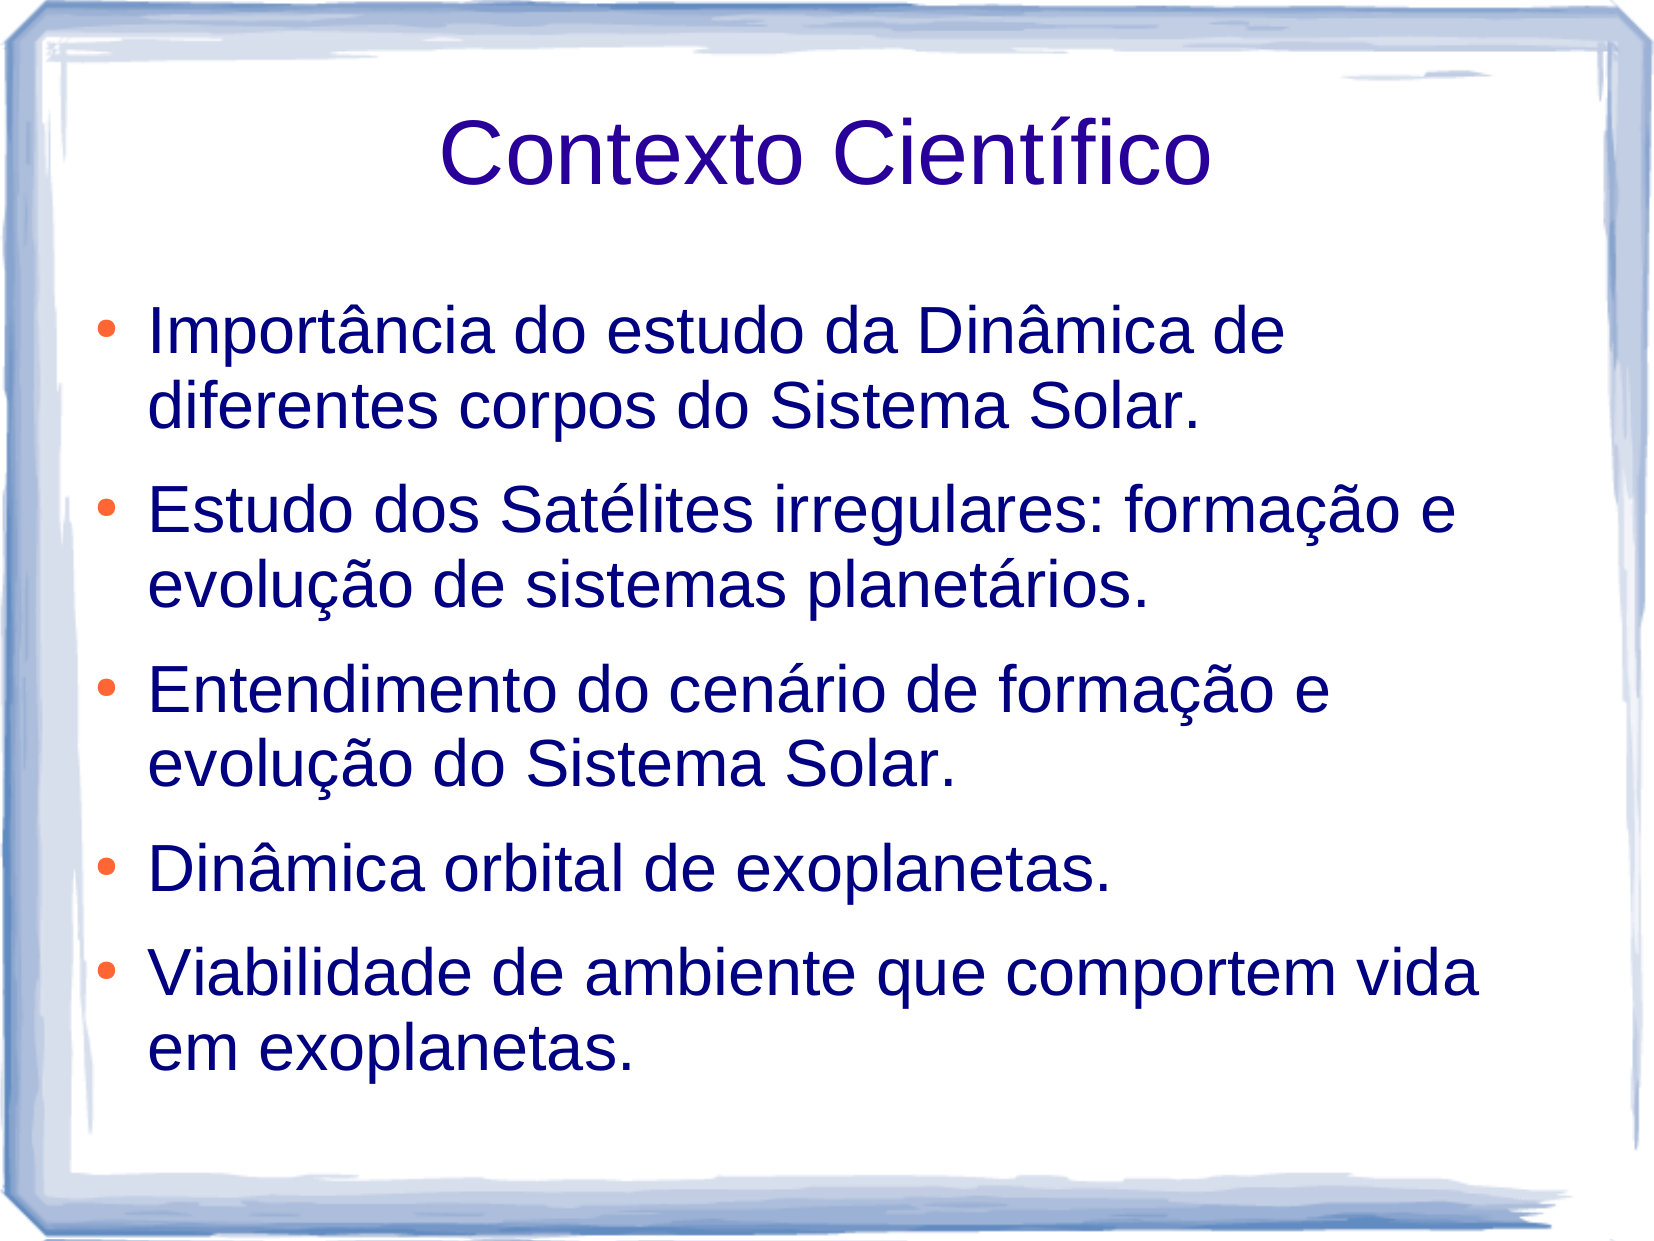

# Contexto Científico
Importância do estudo da Dinâmica de diferentes corpos do Sistema Solar.
Estudo dos Satélites irregulares: formação e evolução de sistemas planetários.
Entendimento do cenário de formação e evolução do Sistema Solar.
Dinâmica orbital de exoplanetas.
Viabilidade de ambiente que comportem vida em exoplanetas.